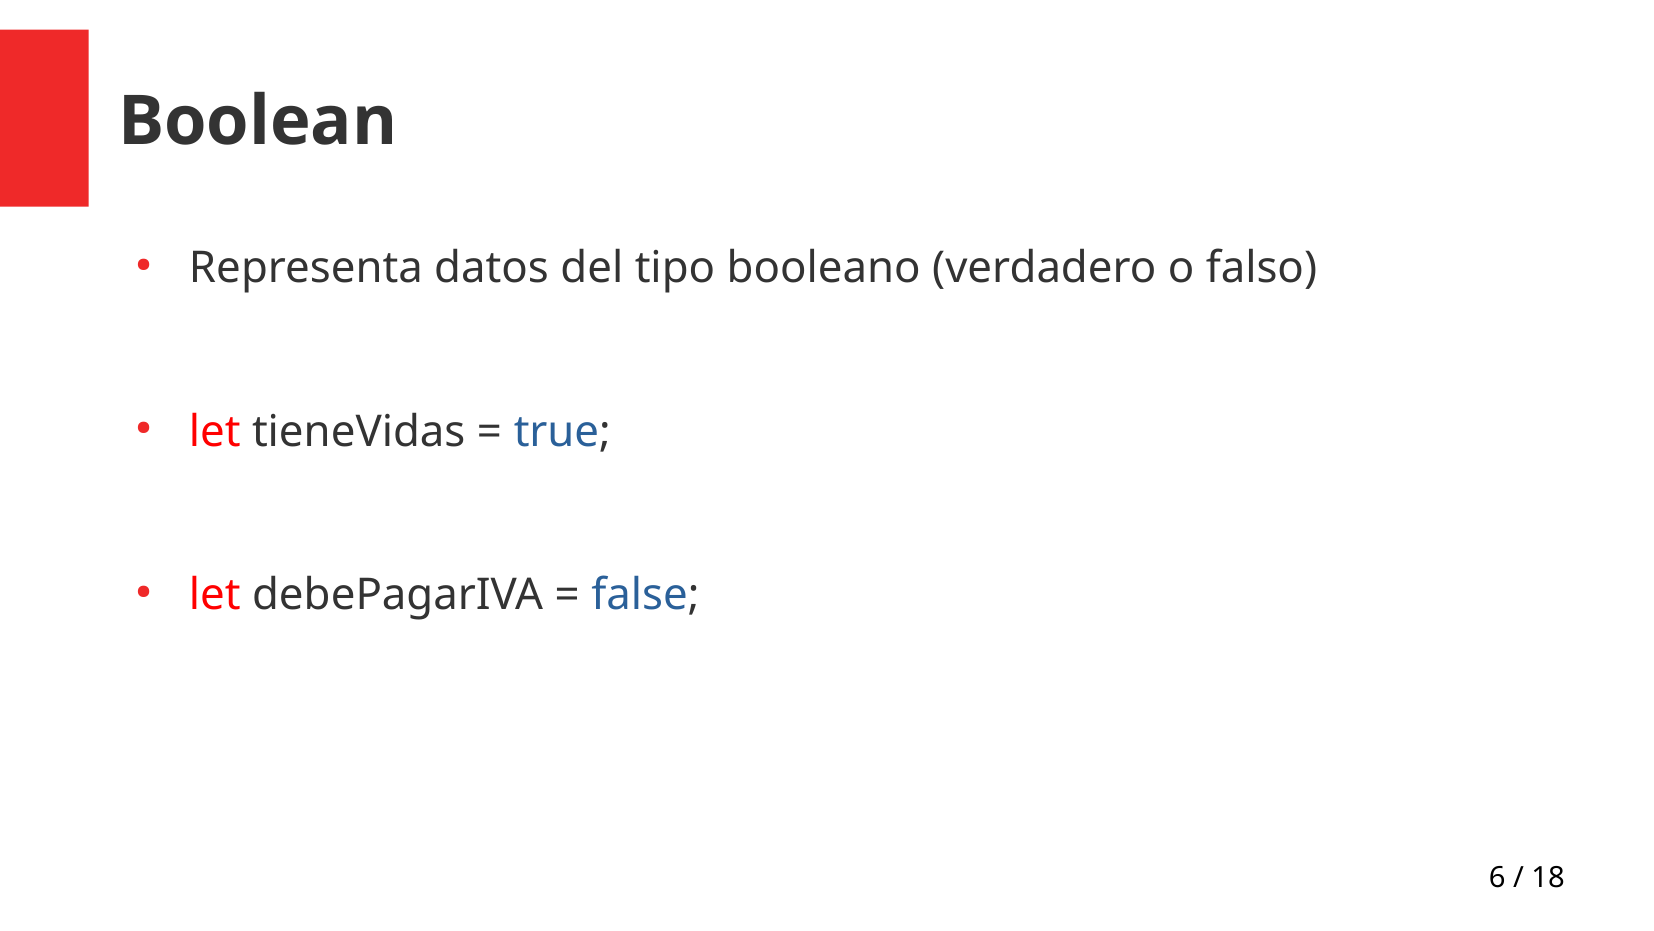

# Boolean
Representa datos del tipo booleano (verdadero o falso)
let tieneVidas = true;
let debePagarIVA = false;
6